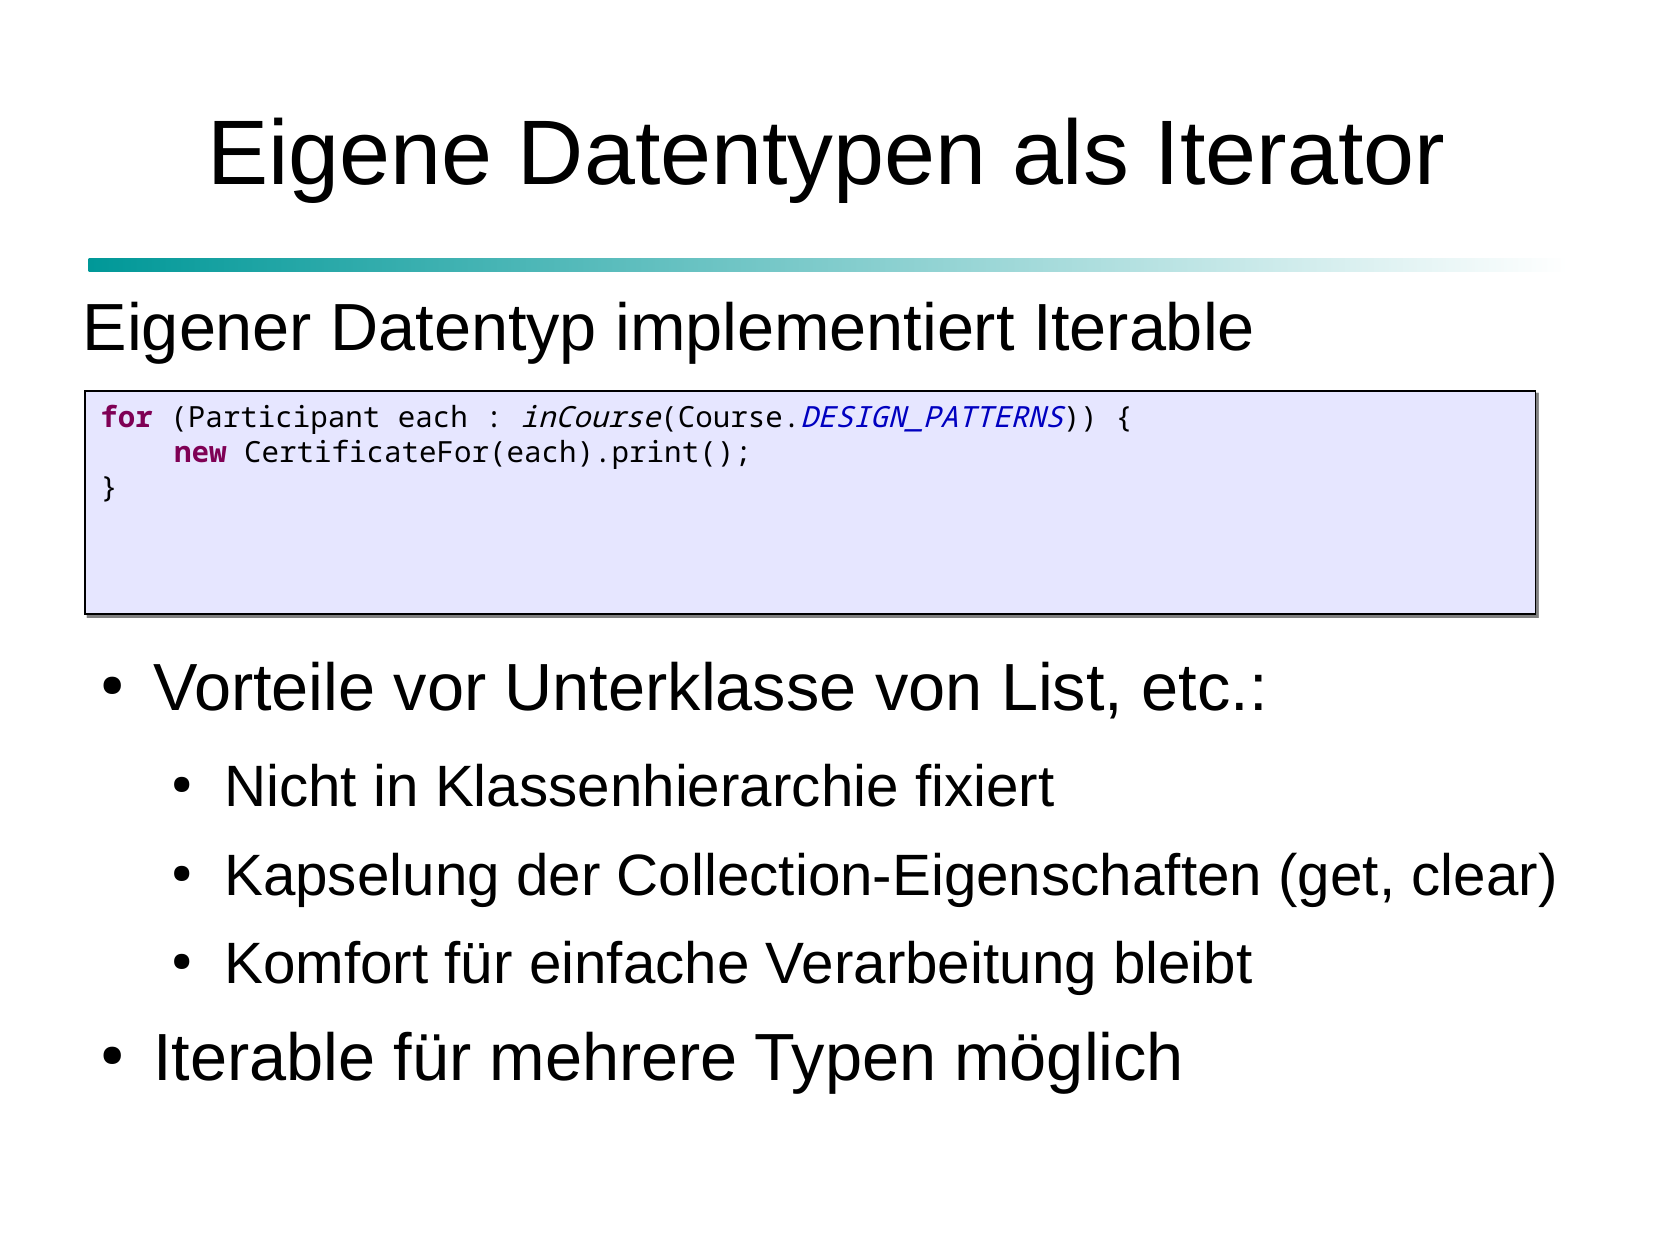

# Eigene Datentypen als Iterator
Eigener Datentyp implementiert Iterable
for (Participant each : inCourse(Course.DESIGN_PATTERNS)) {
	new CertificateFor(each).print();
}
Vorteile vor Unterklasse von List, etc.:
Nicht in Klassenhierarchie fixiert
Kapselung der Collection-Eigenschaften (get, clear)
Komfort für einfache Verarbeitung bleibt
Iterable für mehrere Typen möglich